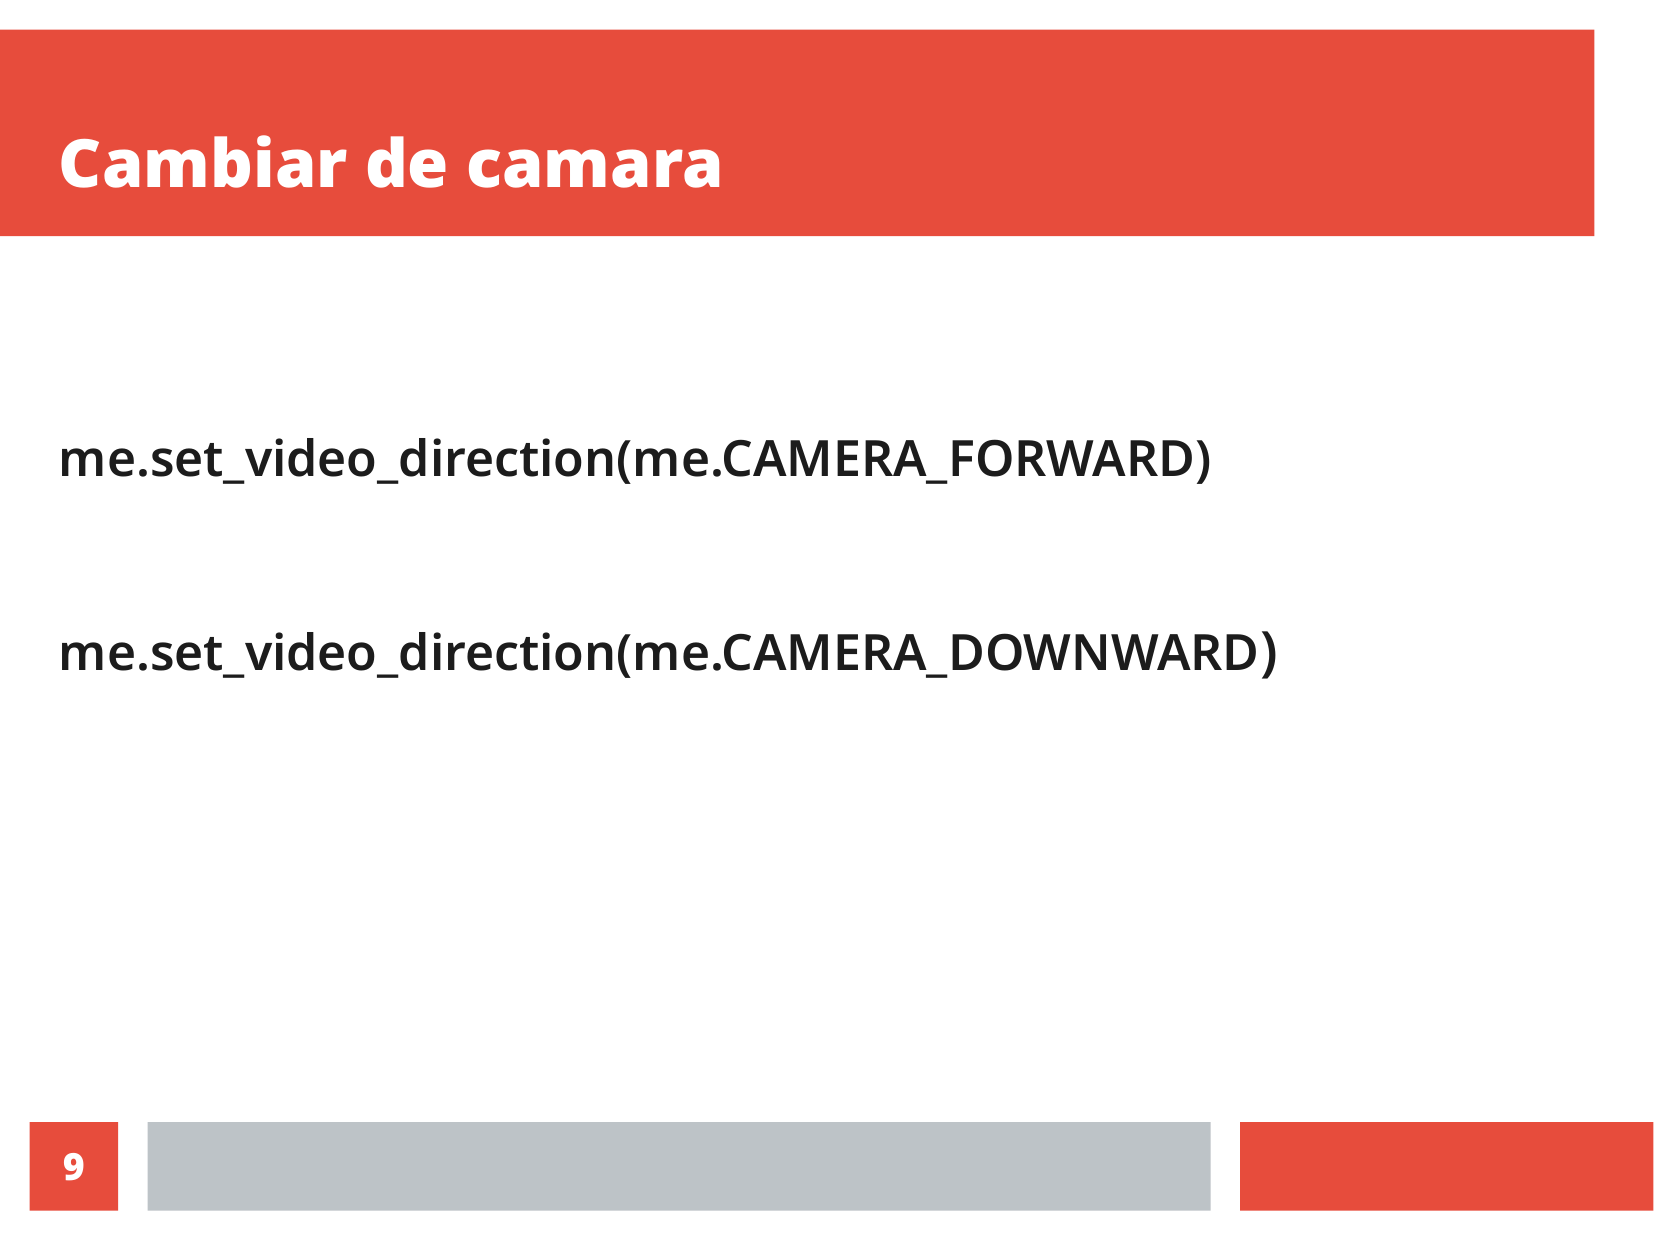

# Cambiar de camara
me.set_video_direction(me.CAMERA_FORWARD)
me.set_video_direction(me.CAMERA_DOWNWARD)
9